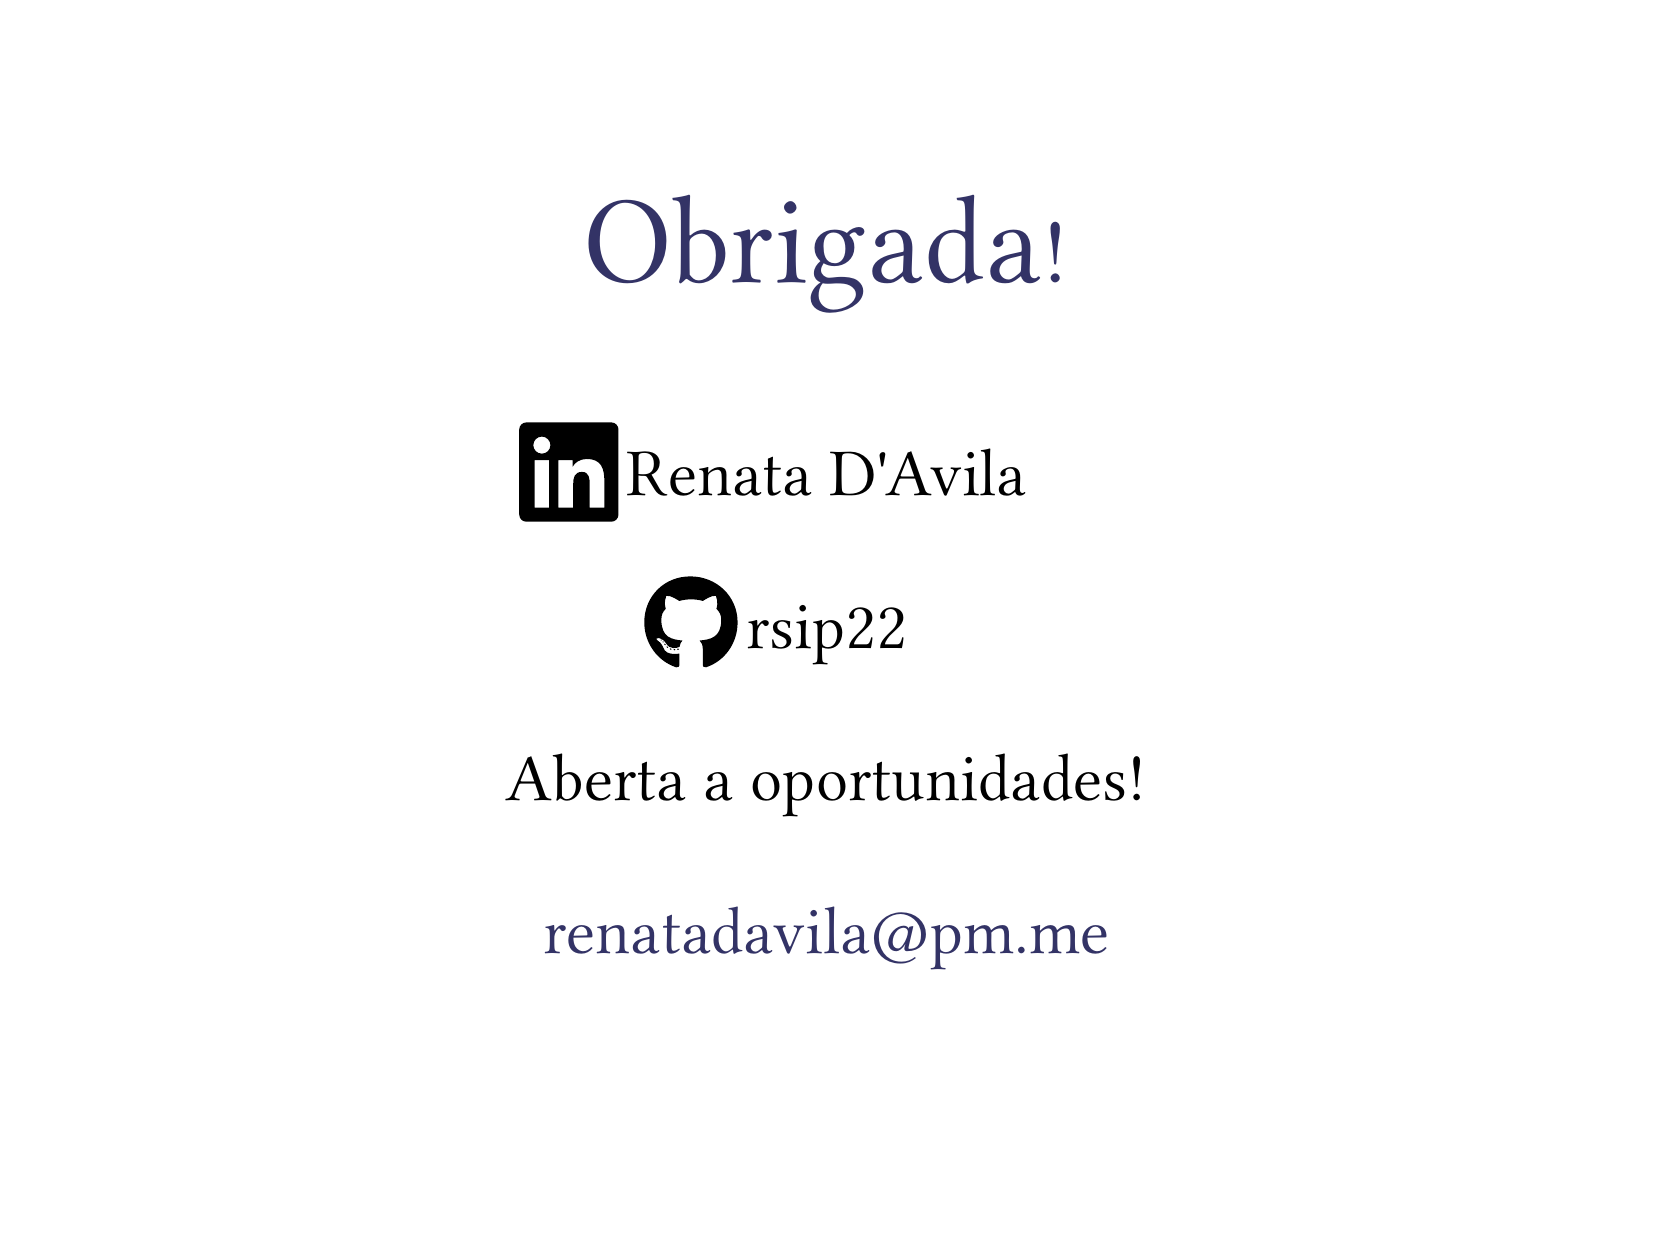

Obrigada!
# Renata D'Avila
rsip22
Aberta a oportunidades!
renatadavila@pm.me